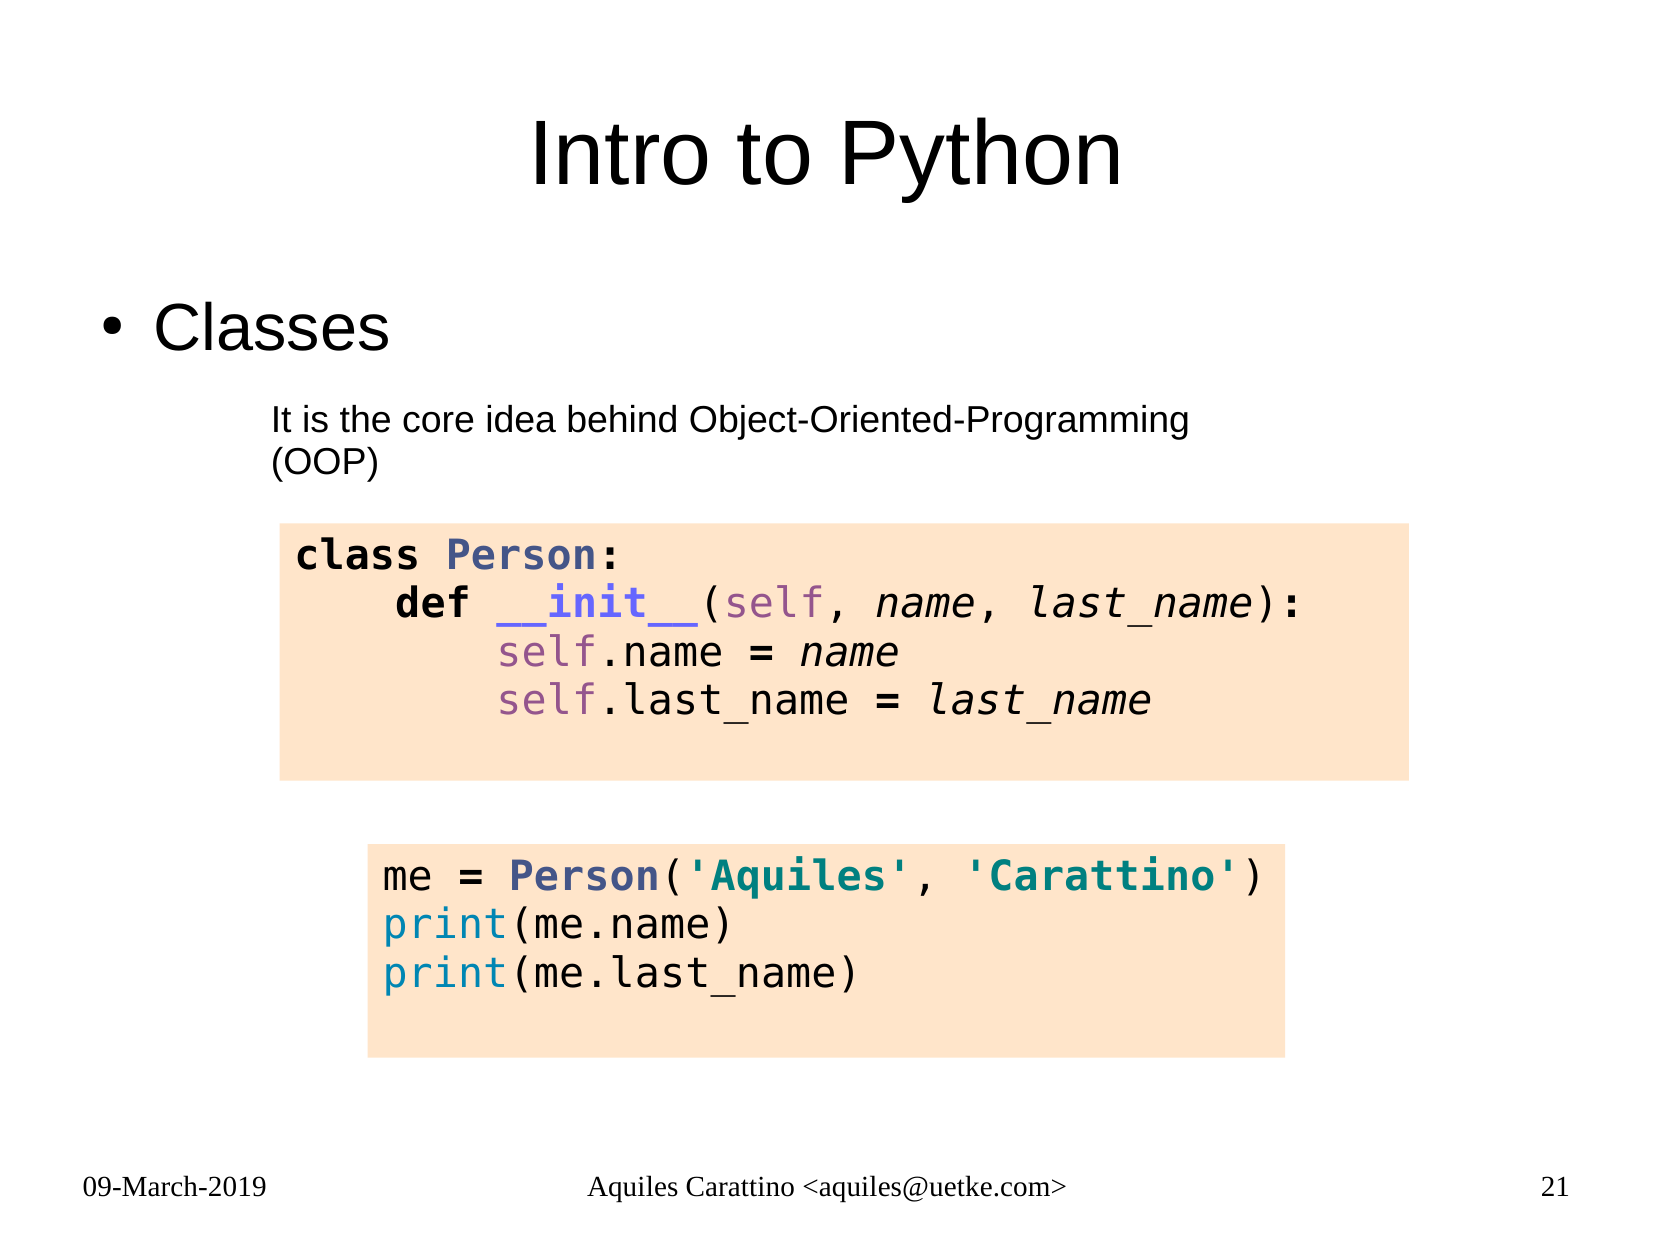

# Intro to Python
Classes
It is the core idea behind Object-Oriented-Programming (OOP)
class Person:
 def __init__(self, name, last_name):
 self.name = name
 self.last_name = last_name
me = Person('Aquiles', 'Carattino')
print(me.name)
print(me.last_name)
09-March-2019
Aquiles Carattino <aquiles@uetke.com>
21